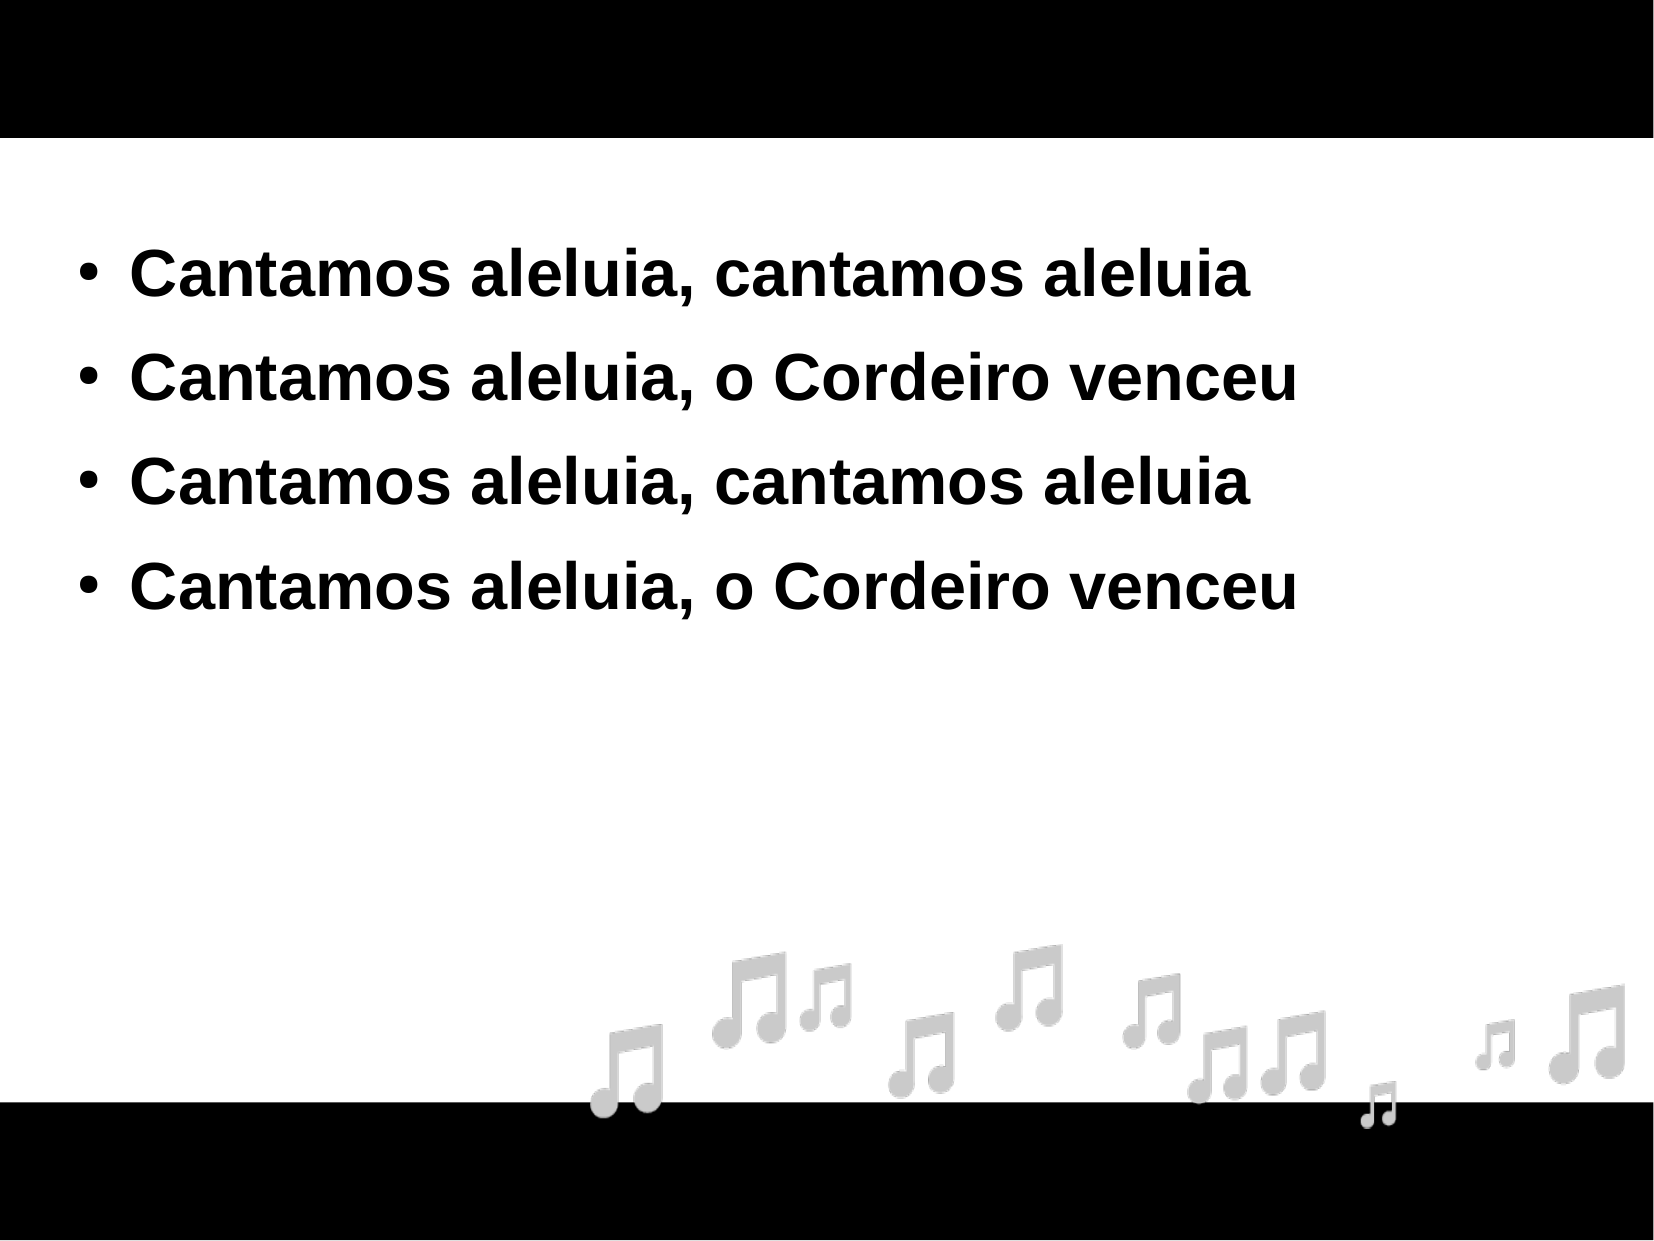

# Cantamos aleluia, cantamos aleluia
Cantamos aleluia, o Cordeiro venceu
Cantamos aleluia, cantamos aleluia
Cantamos aleluia, o Cordeiro venceu